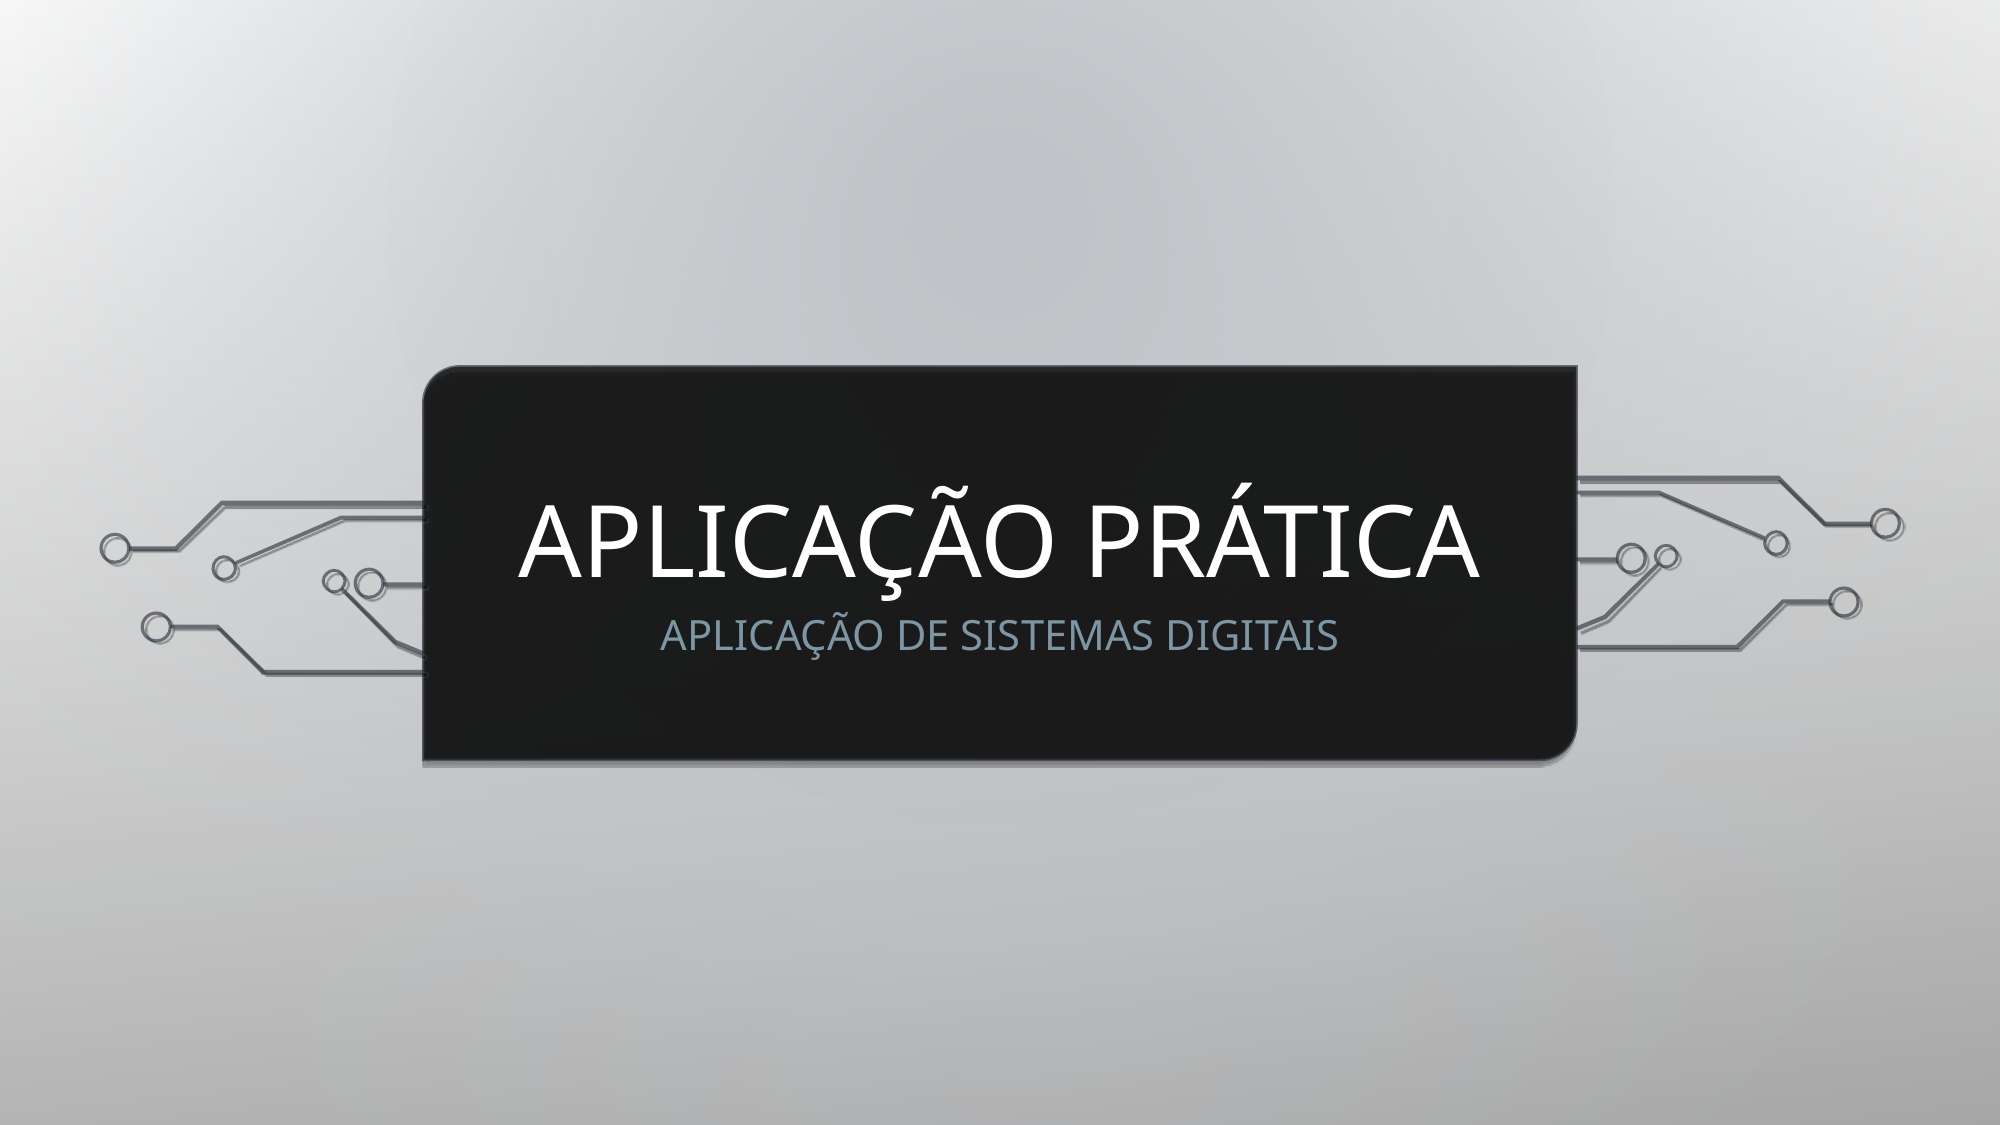

# APLICAÇÃO PRÁTICA
APLICAÇÃO DE SISTEMAS DIGITAIS